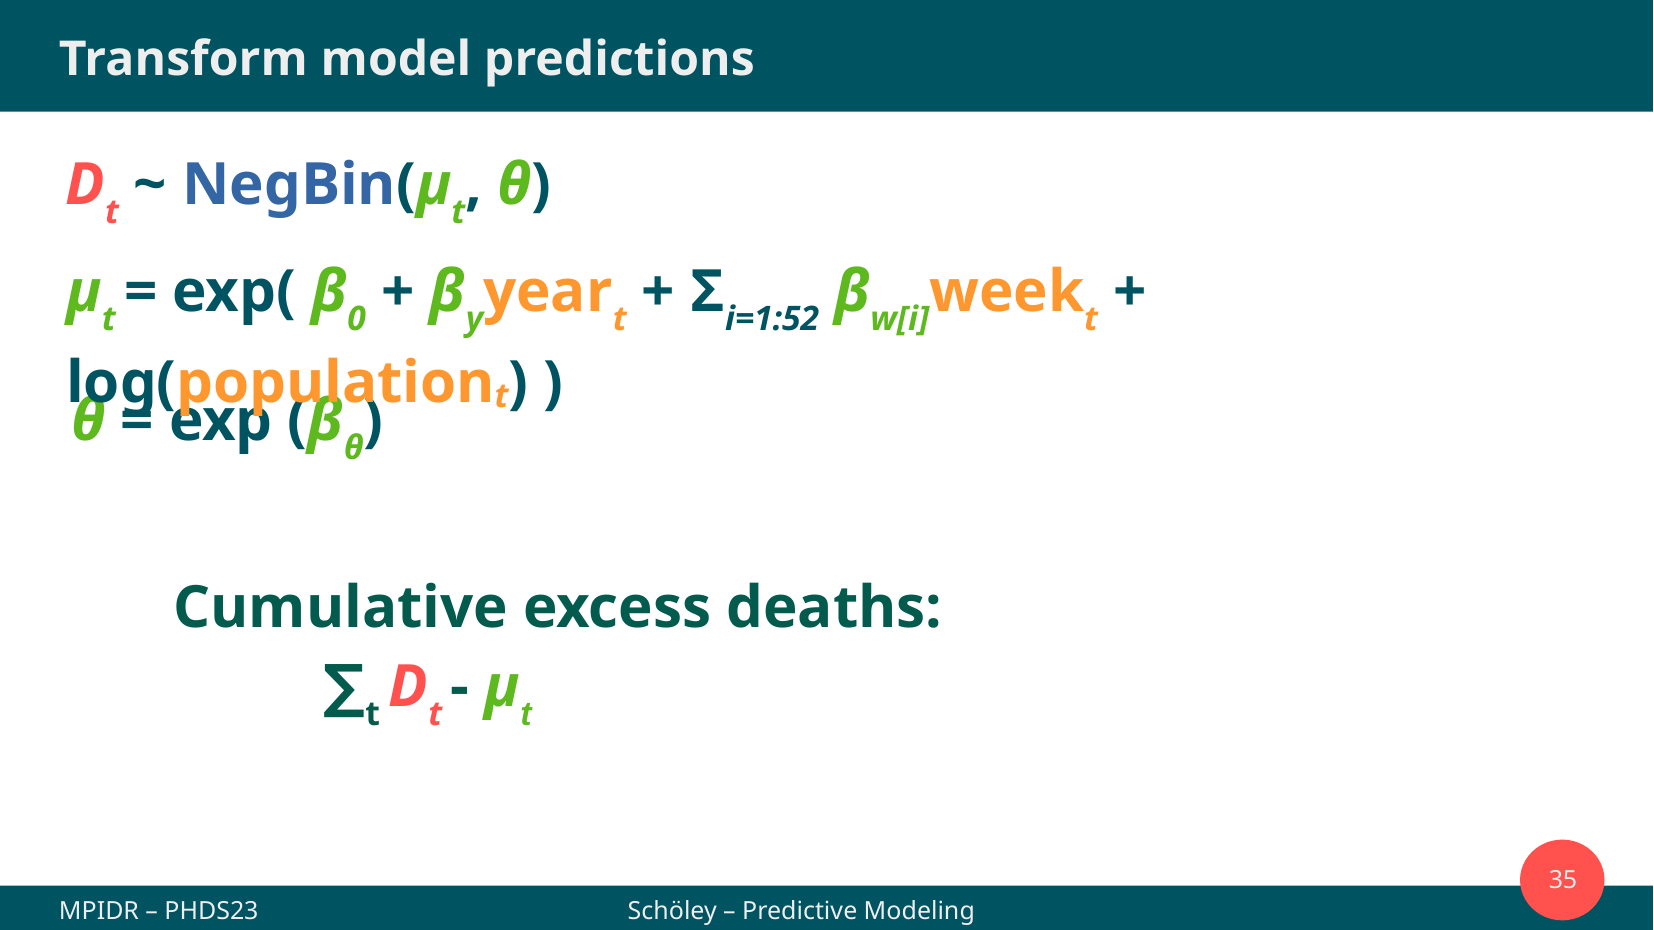

# Transform model predictions
Dt ~ NegBin(μt, θ)
μt = exp( β0 + βyyeart + Σi=1:52 βw[i]weekt + log(populationt) )
θ = exp (βθ)
Cumulative excess deaths:
		∑t Dt - μt
35
MPIDR – PHDS23
Schöley – Predictive Modeling